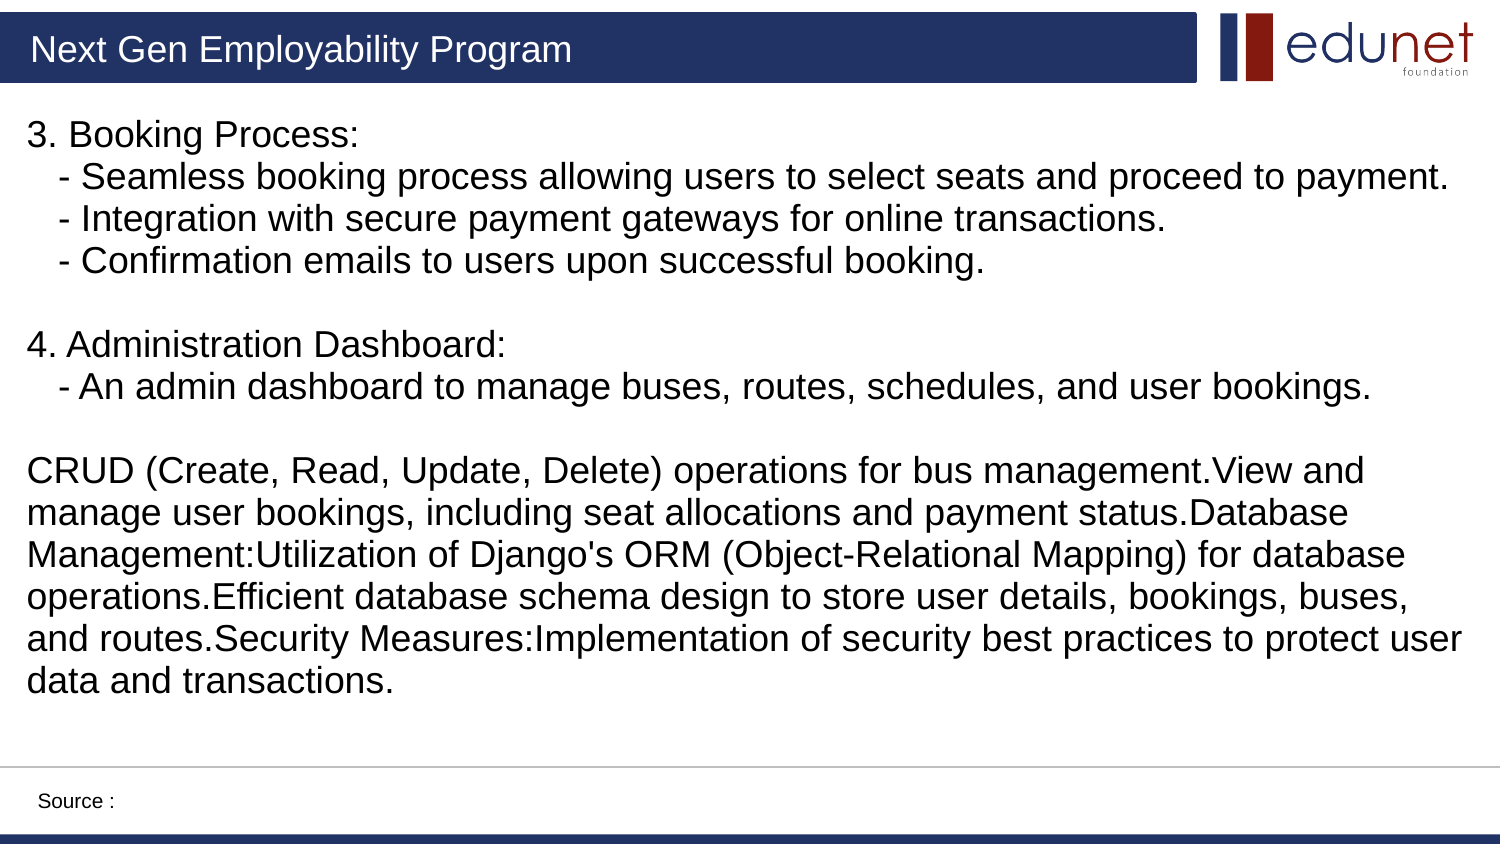

3. Booking Process:
 - Seamless booking process allowing users to select seats and proceed to payment.
 - Integration with secure payment gateways for online transactions.
 - Confirmation emails to users upon successful booking.
4. Administration Dashboard:
 - An admin dashboard to manage buses, routes, schedules, and user bookings.
CRUD (Create, Read, Update, Delete) operations for bus management.View and manage user bookings, including seat allocations and payment status.Database Management:Utilization of Django's ORM (Object-Relational Mapping) for database operations.Efficient database schema design to store user details, bookings, buses, and routes.Security Measures:Implementation of security best practices to protect user data and transactions.
Source :